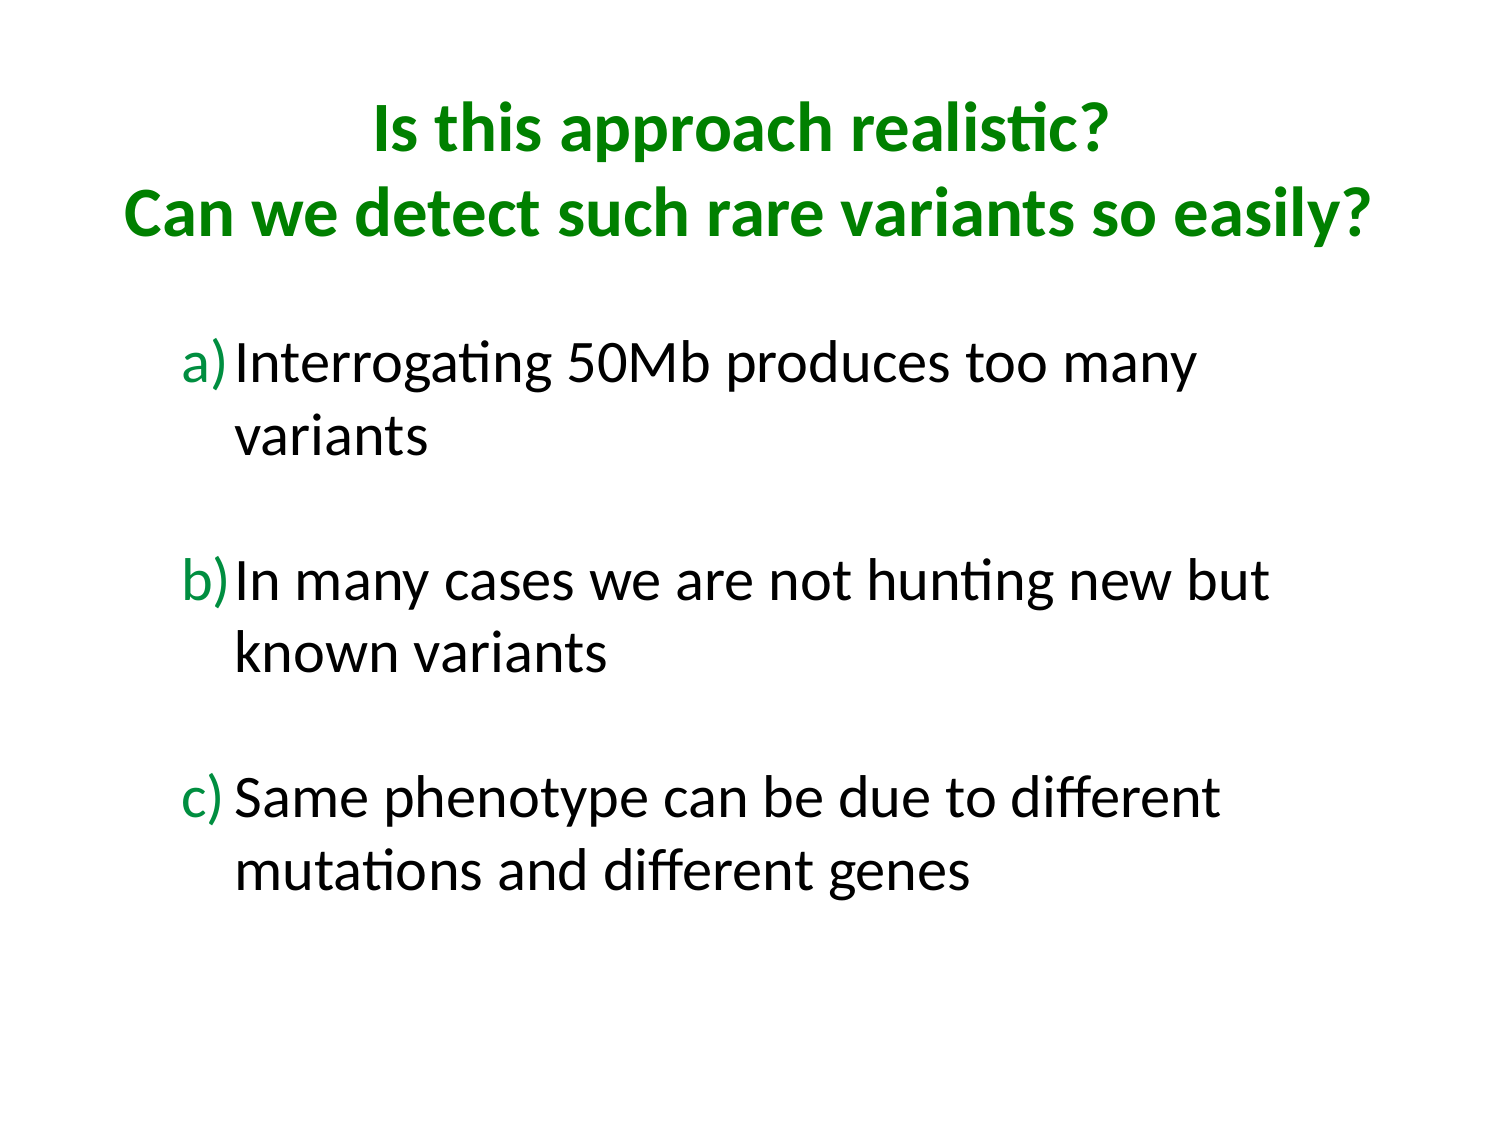

# Is this approach realistic? Can we detect such rare variants so easily?
Interrogating 50Mb produces too many variants
In many cases we are not hunting new but known variants
Same phenotype can be due to different mutations and different genes